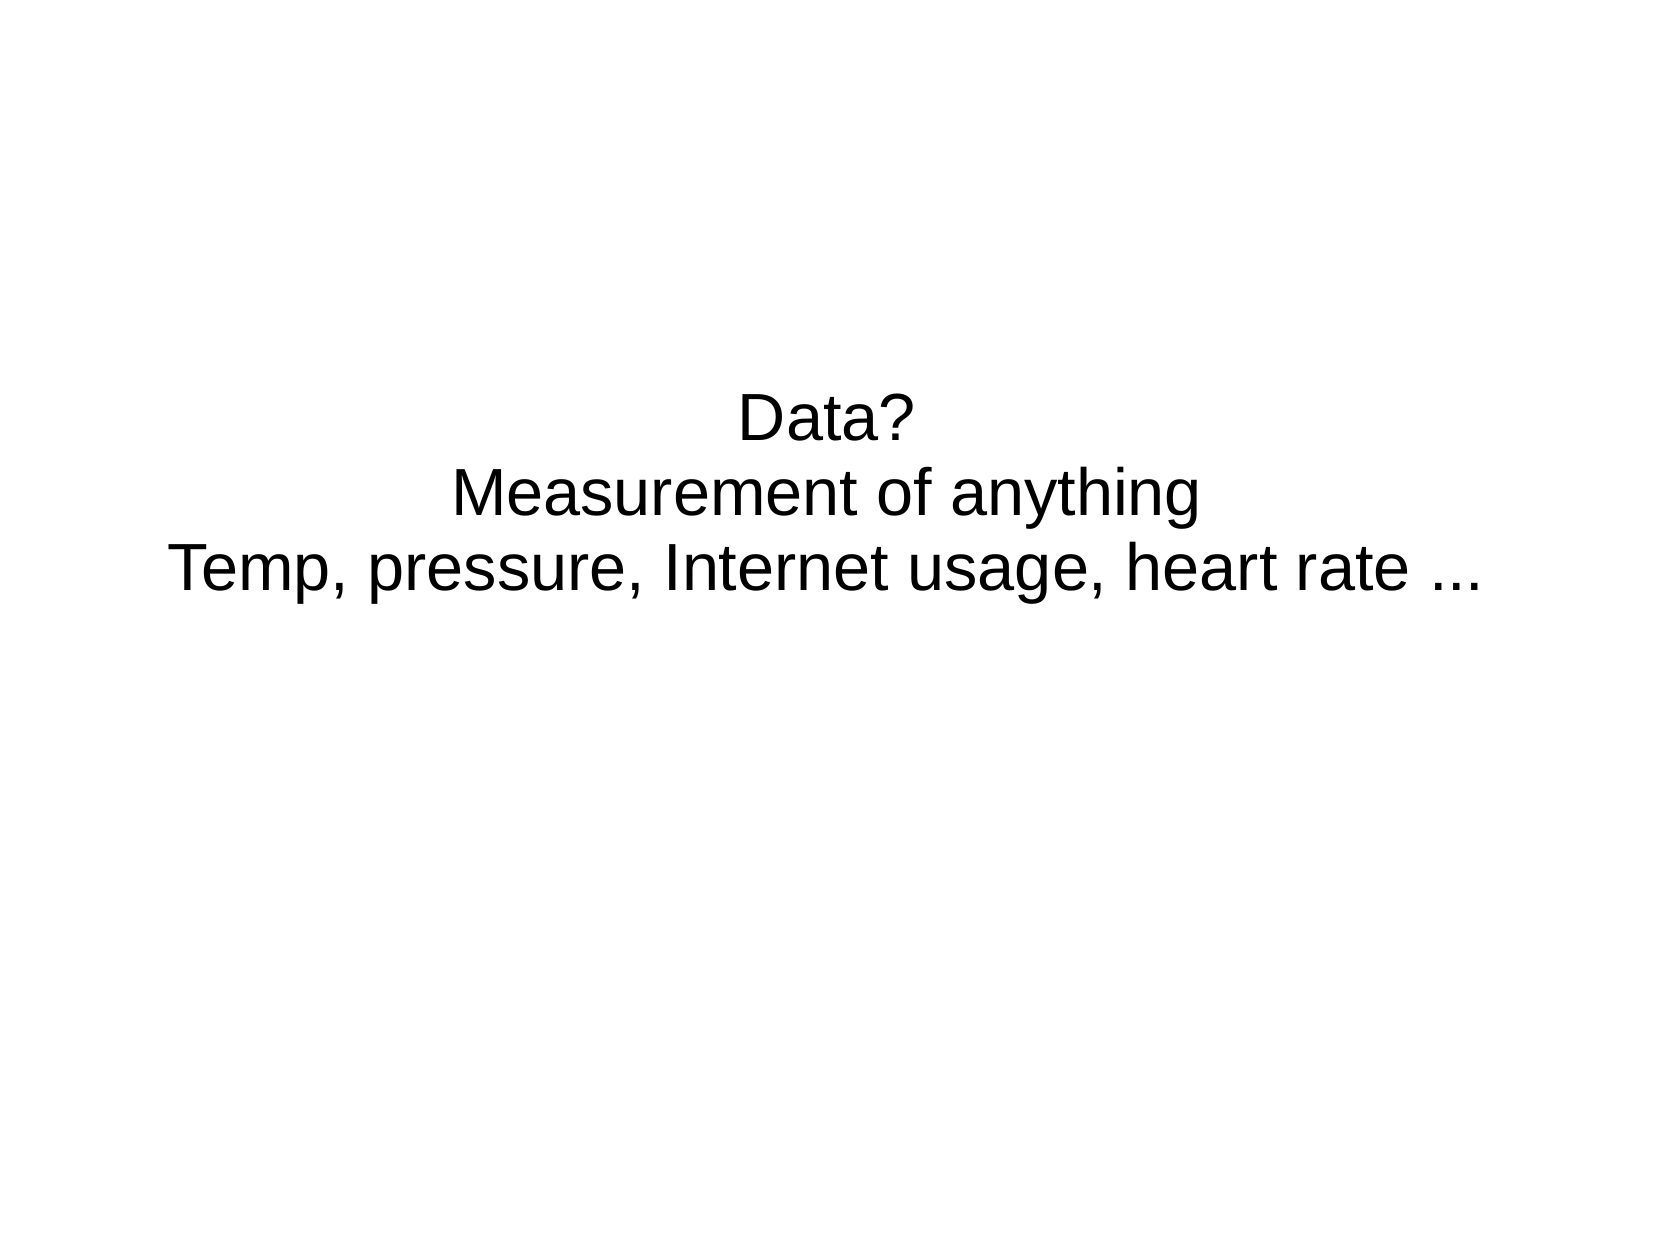

# Data?
Measurement of anything
Temp, pressure, Internet usage, heart rate ...